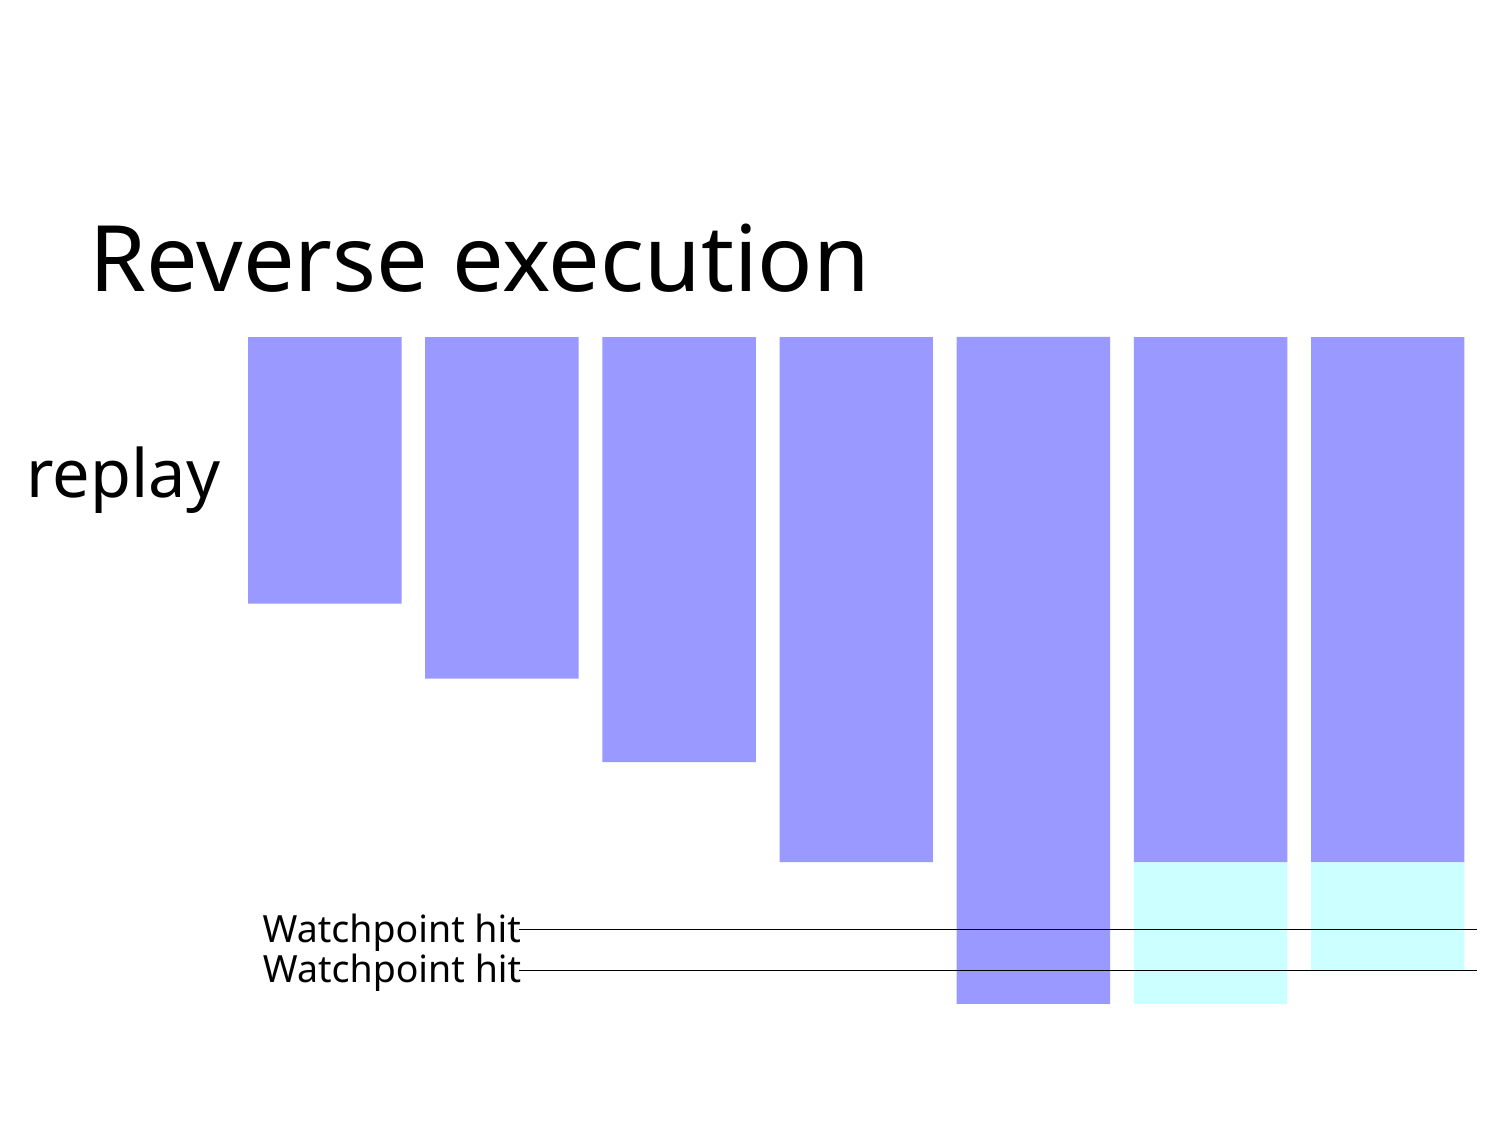

Reverse execution
replay
Watchpoint hit
Watchpoint hit